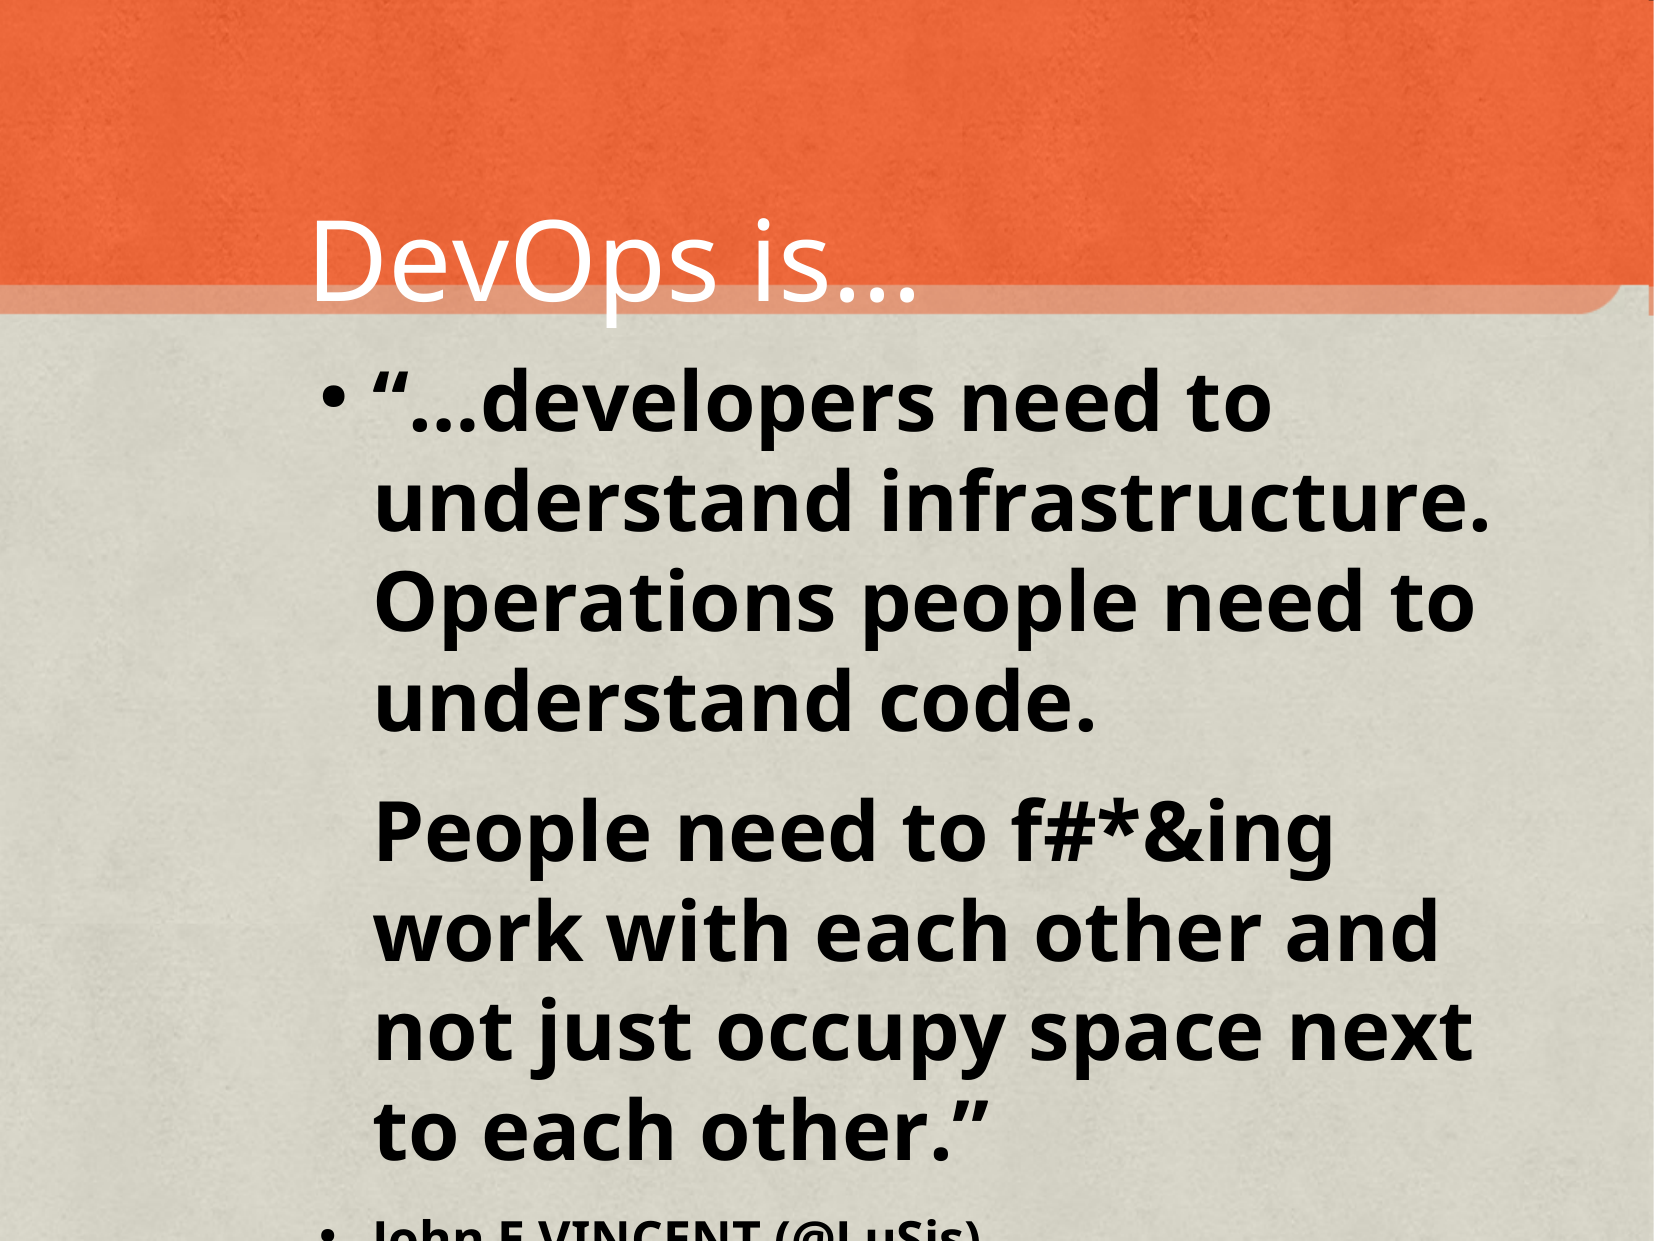

# DevOps is...
“…developers need to understand infrastructure. Operations people need to understand code.
People need to f#*&ing work with each other and not just occupy space next to each other.”
John E VINCENT (@LuSis)